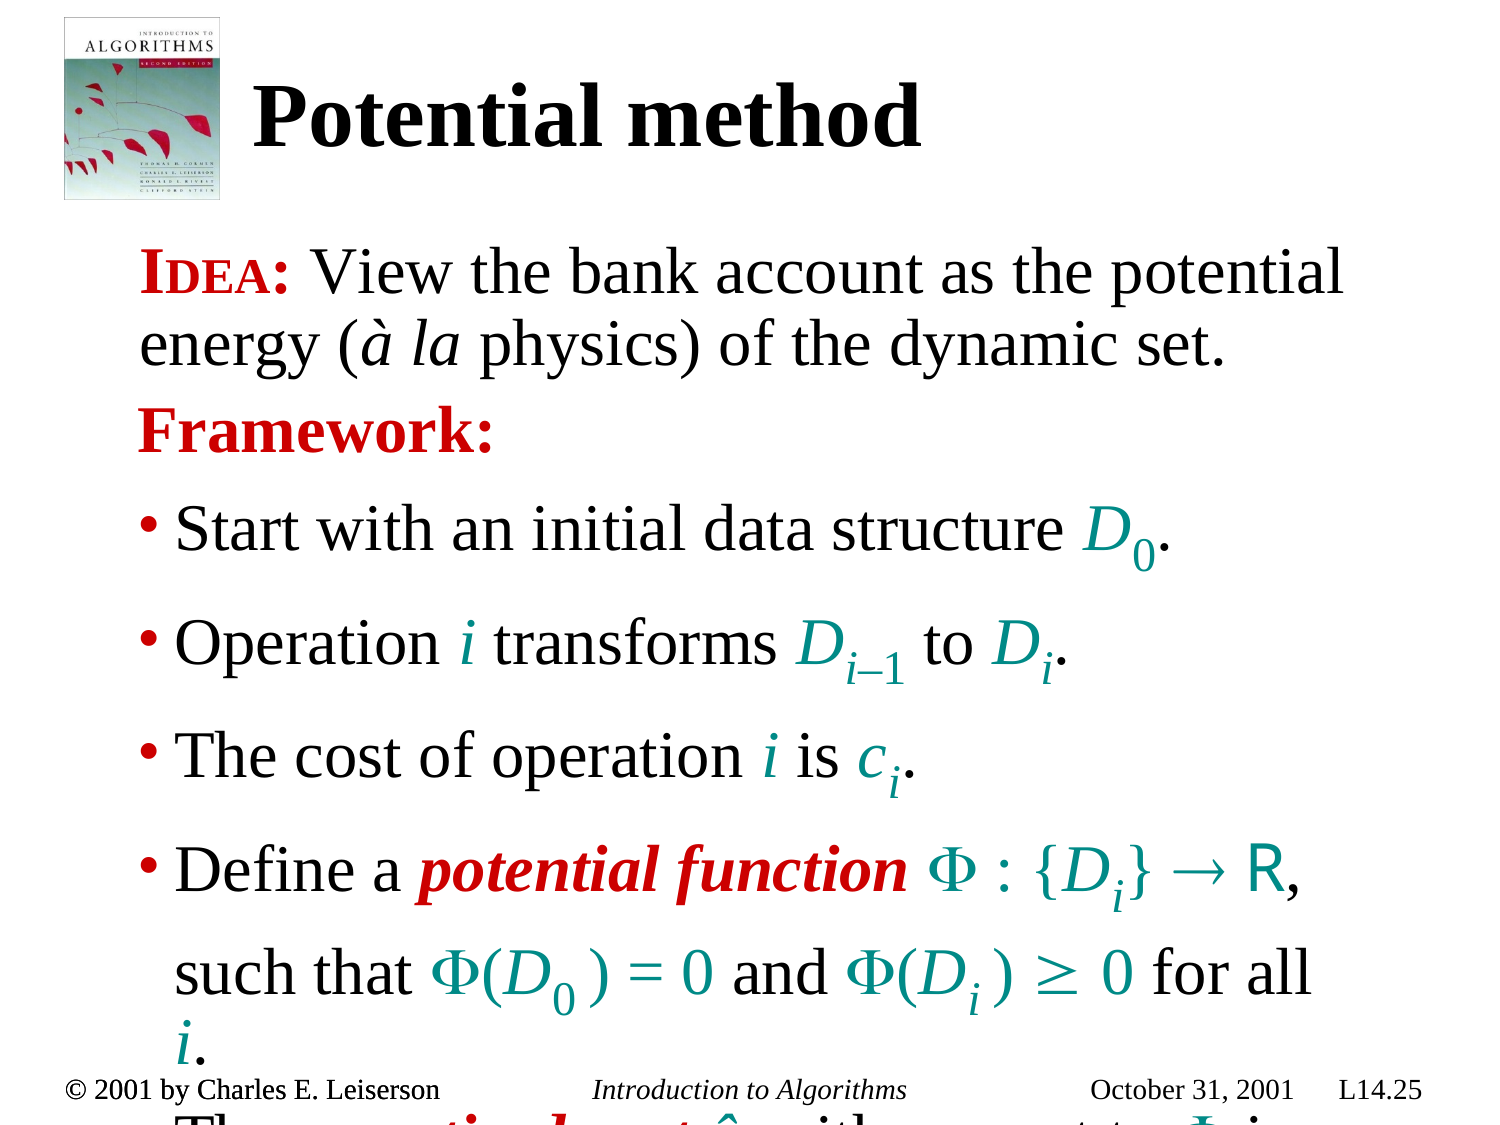

# Potential method
IDEA: View the bank account as the potential energy (à la physics) of the dynamic set.
Framework:
Start with an initial data structure D0.
Operation i transforms Di–1 to Di.
The cost of operation i is ci.
Define a potential function  : {Di}  R,
	such that (D0 ) = 0 and (Di )  0 for all i.
The amortized cost ĉi with respect to  is defined to be ĉi = ci + (Di) – (Di–1).
Introduction to Algorithms
October 31, 2001 L14.